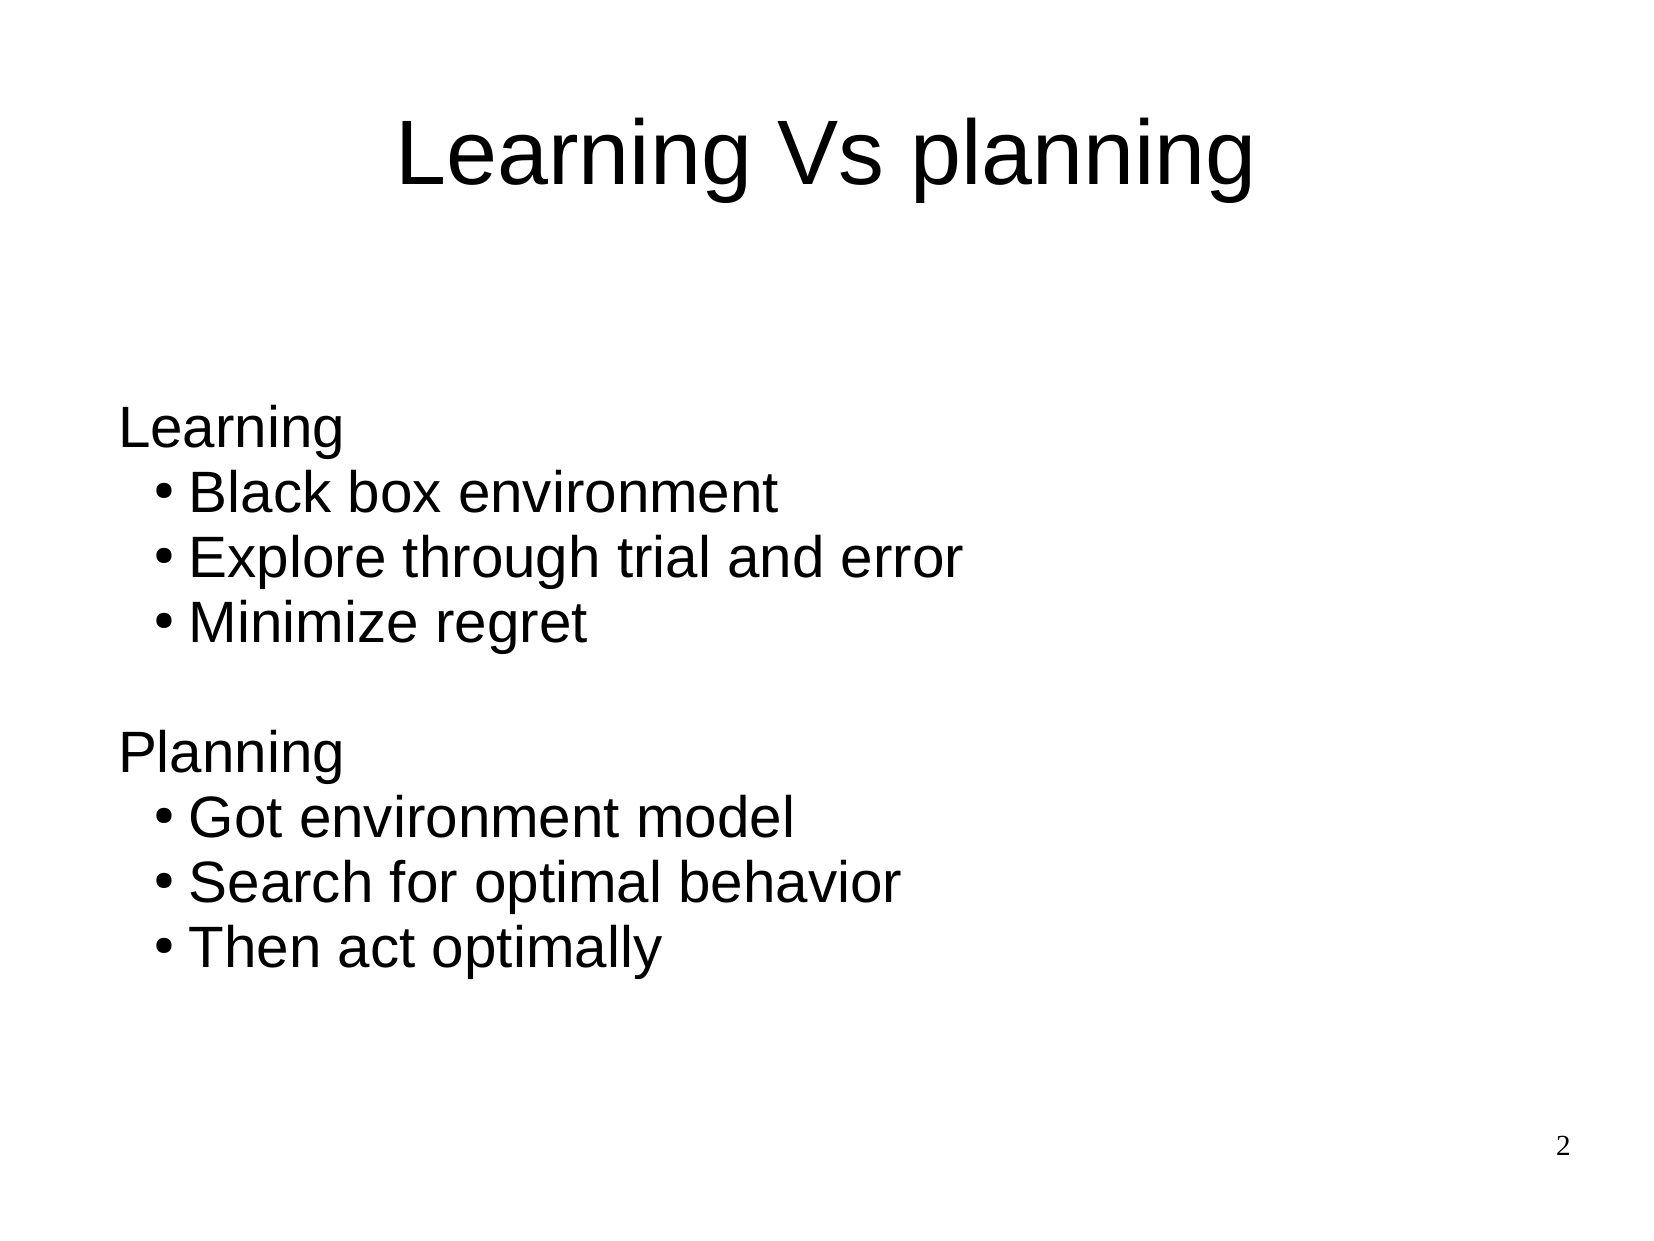

# Learning Vs planning
Learning
Black box environment
Explore through trial and error
Minimize regret
Planning
Got environment model
Search for optimal behavior
Then act optimally
2